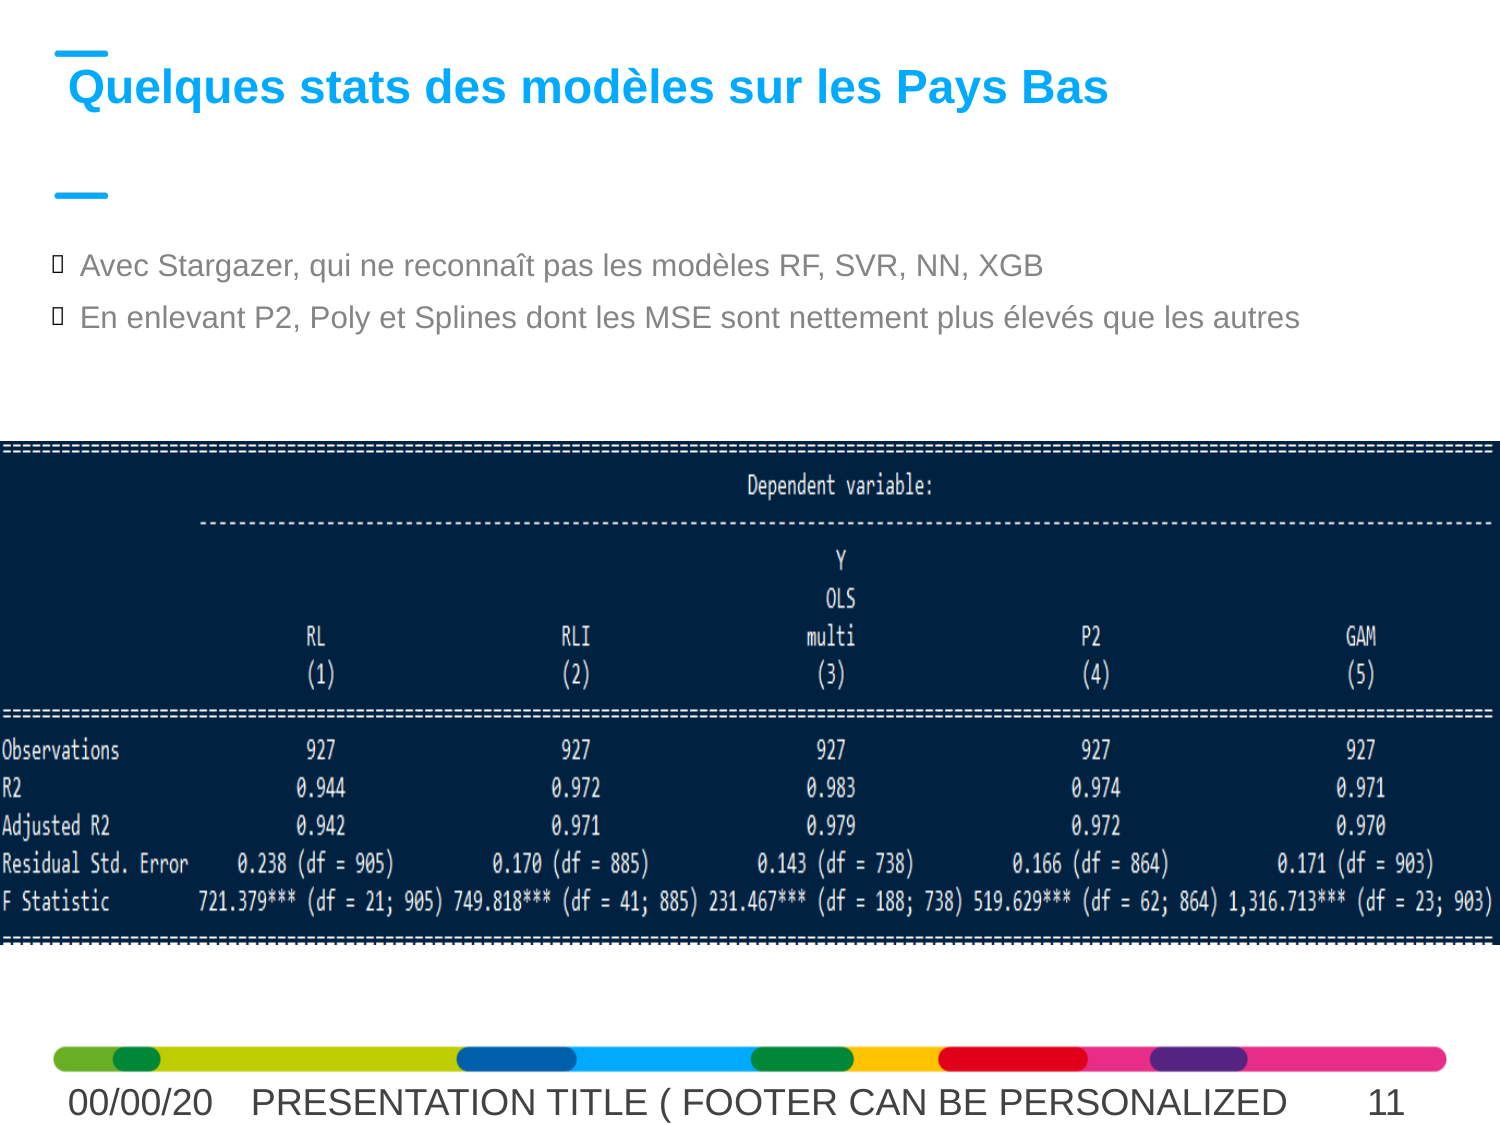

Quelques stats des modèles sur les Pays Bas
#
Avec Stargazer, qui ne reconnaît pas les modèles RF, SVR, NN, XGB
En enlevant P2, Poly et Splines dont les MSE sont nettement plus élevés que les autres
00/00/2016
PRESENTATION TITLE ( FOOTER CAN BE PERSONALIZED AS FOLLOW: INSERT / HEADER AND FOOTER")